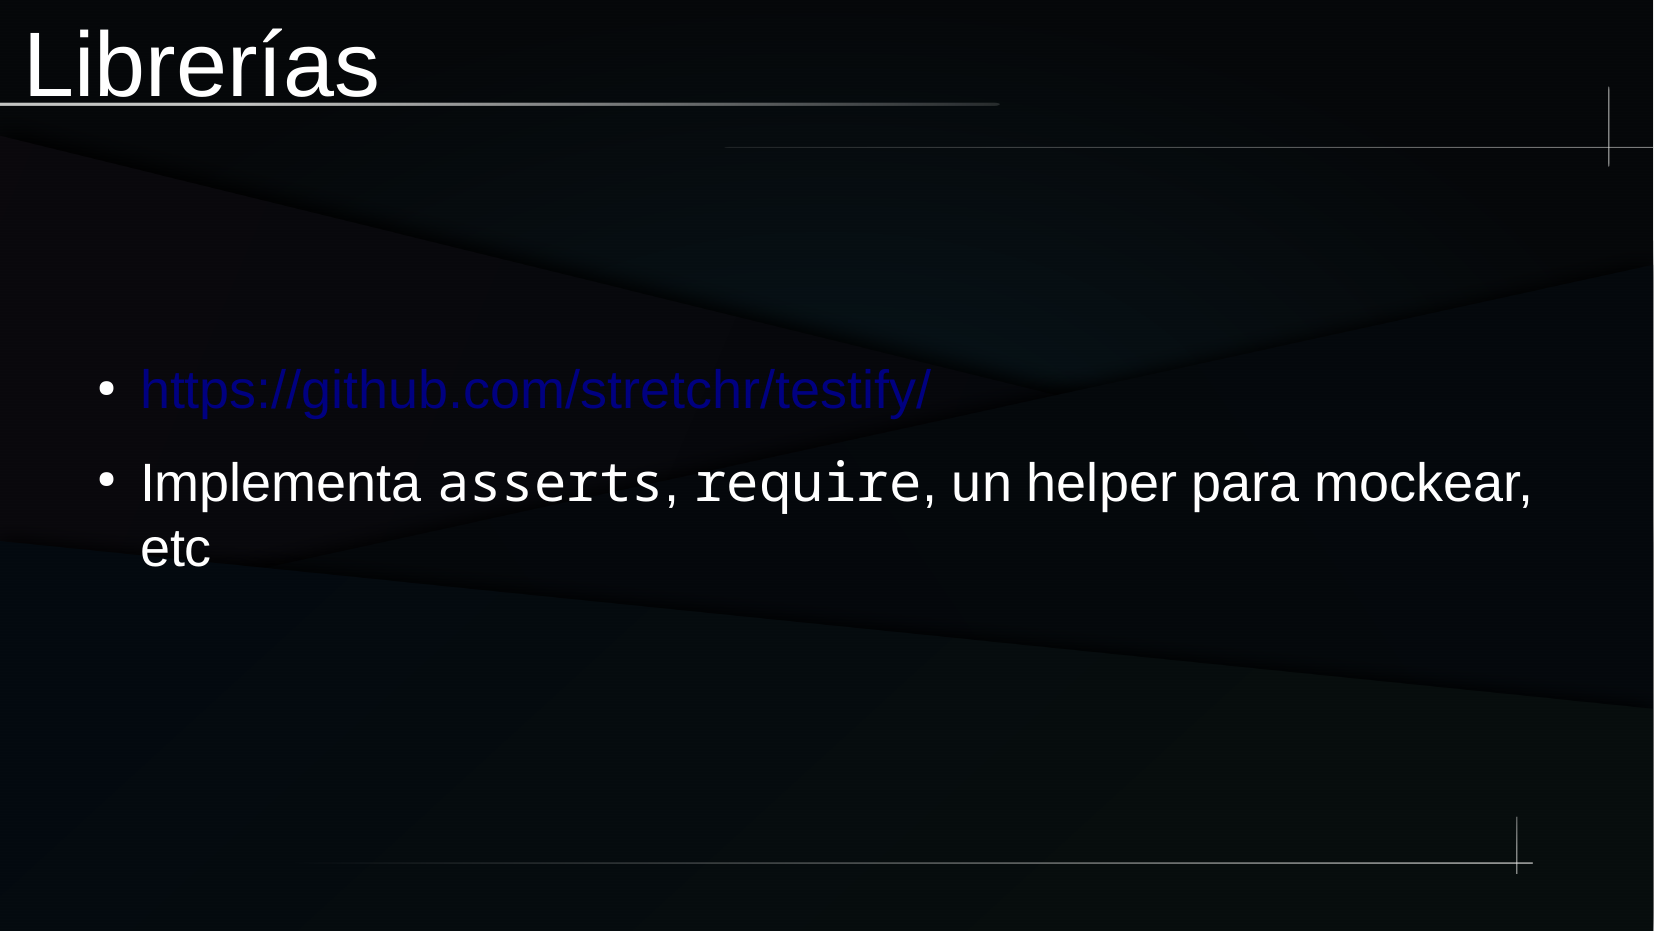

# Librerías
https://github.com/stretchr/testify/
Implementa asserts, require, un helper para mockear, etc